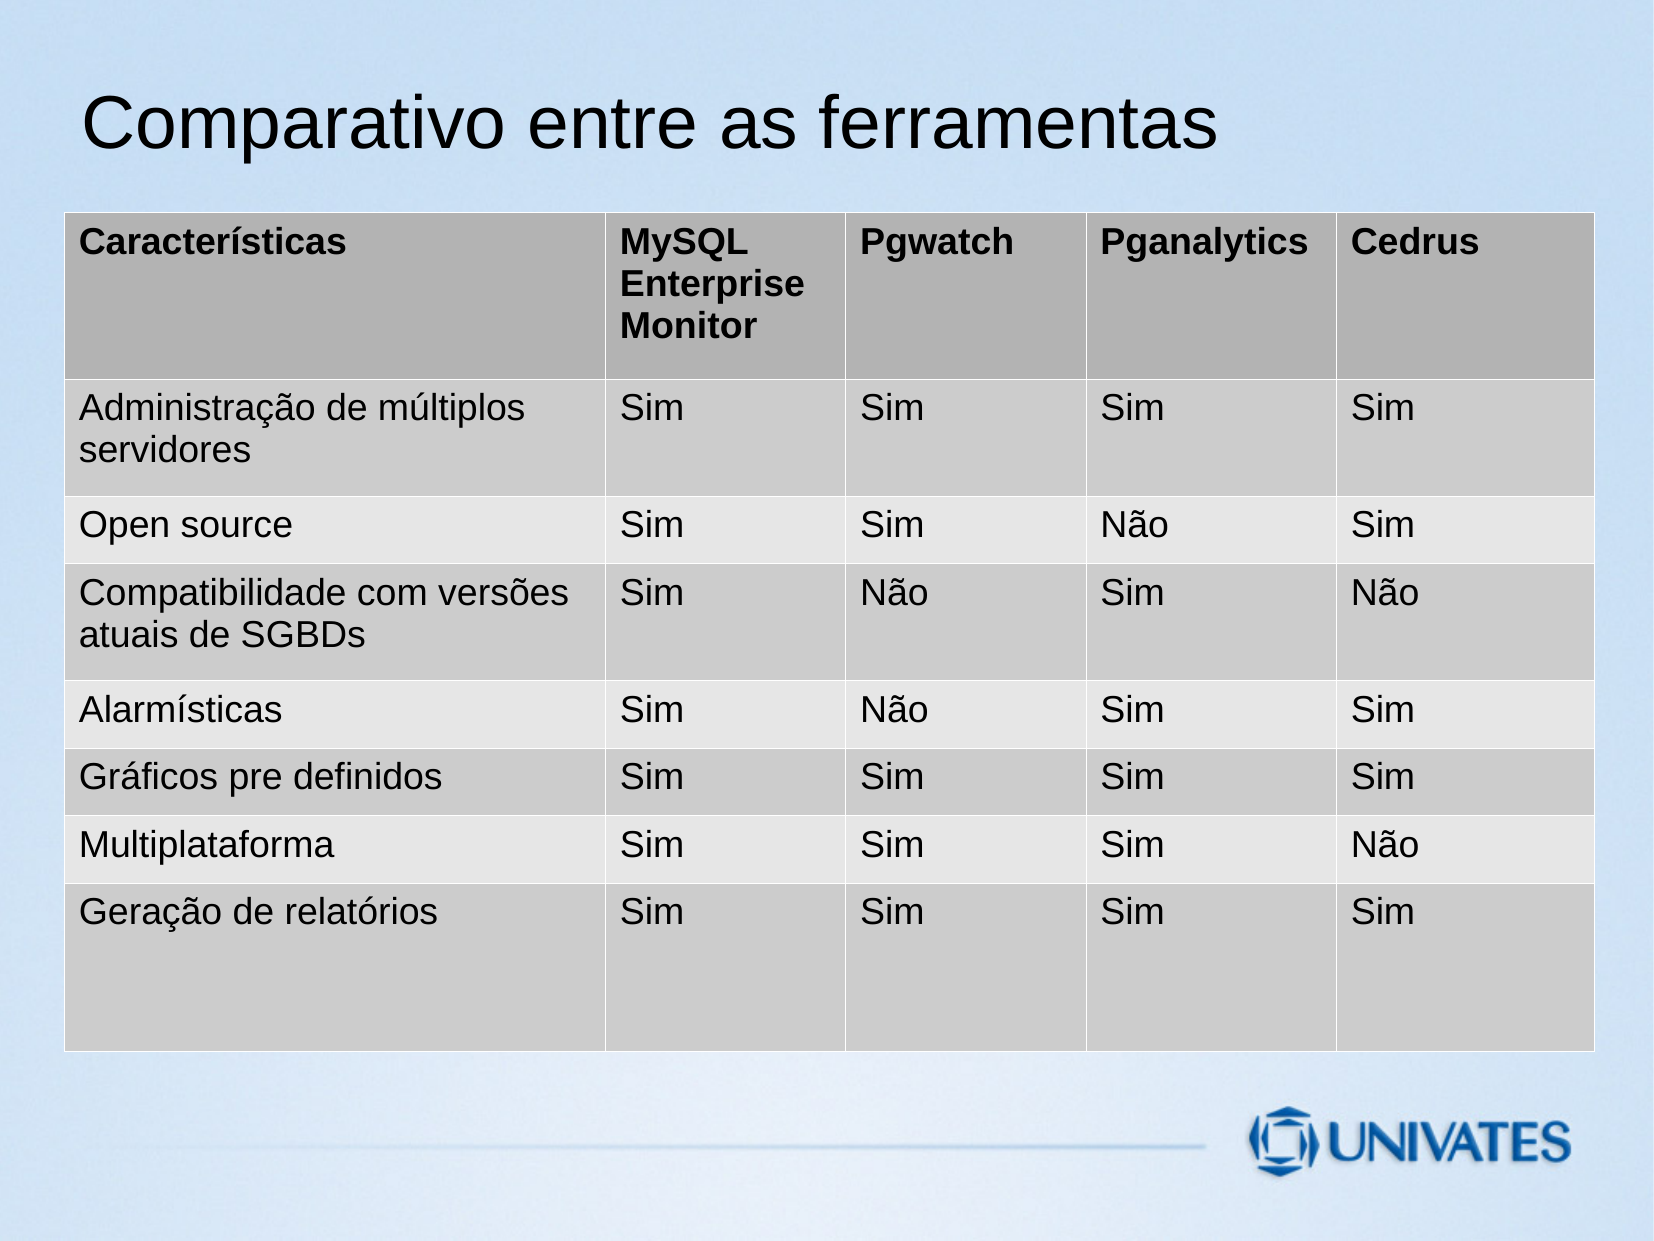

#
Comparativo entre as ferramentas
| Características | MySQL Enterprise Monitor | Pgwatch | Pganalytics | Cedrus |
| --- | --- | --- | --- | --- |
| Administração de múltiplos servidores | Sim | Sim | Sim | Sim |
| Open source | Sim | Sim | Não | Sim |
| Compatibilidade com versões atuais de SGBDs | Sim | Não | Sim | Não |
| Alarmísticas | Sim | Não | Sim | Sim |
| Gráficos pre definidos | Sim | Sim | Sim | Sim |
| Multiplataforma | Sim | Sim | Sim | Não |
| Geração de relatórios | Sim | Sim | Sim | Sim |
9